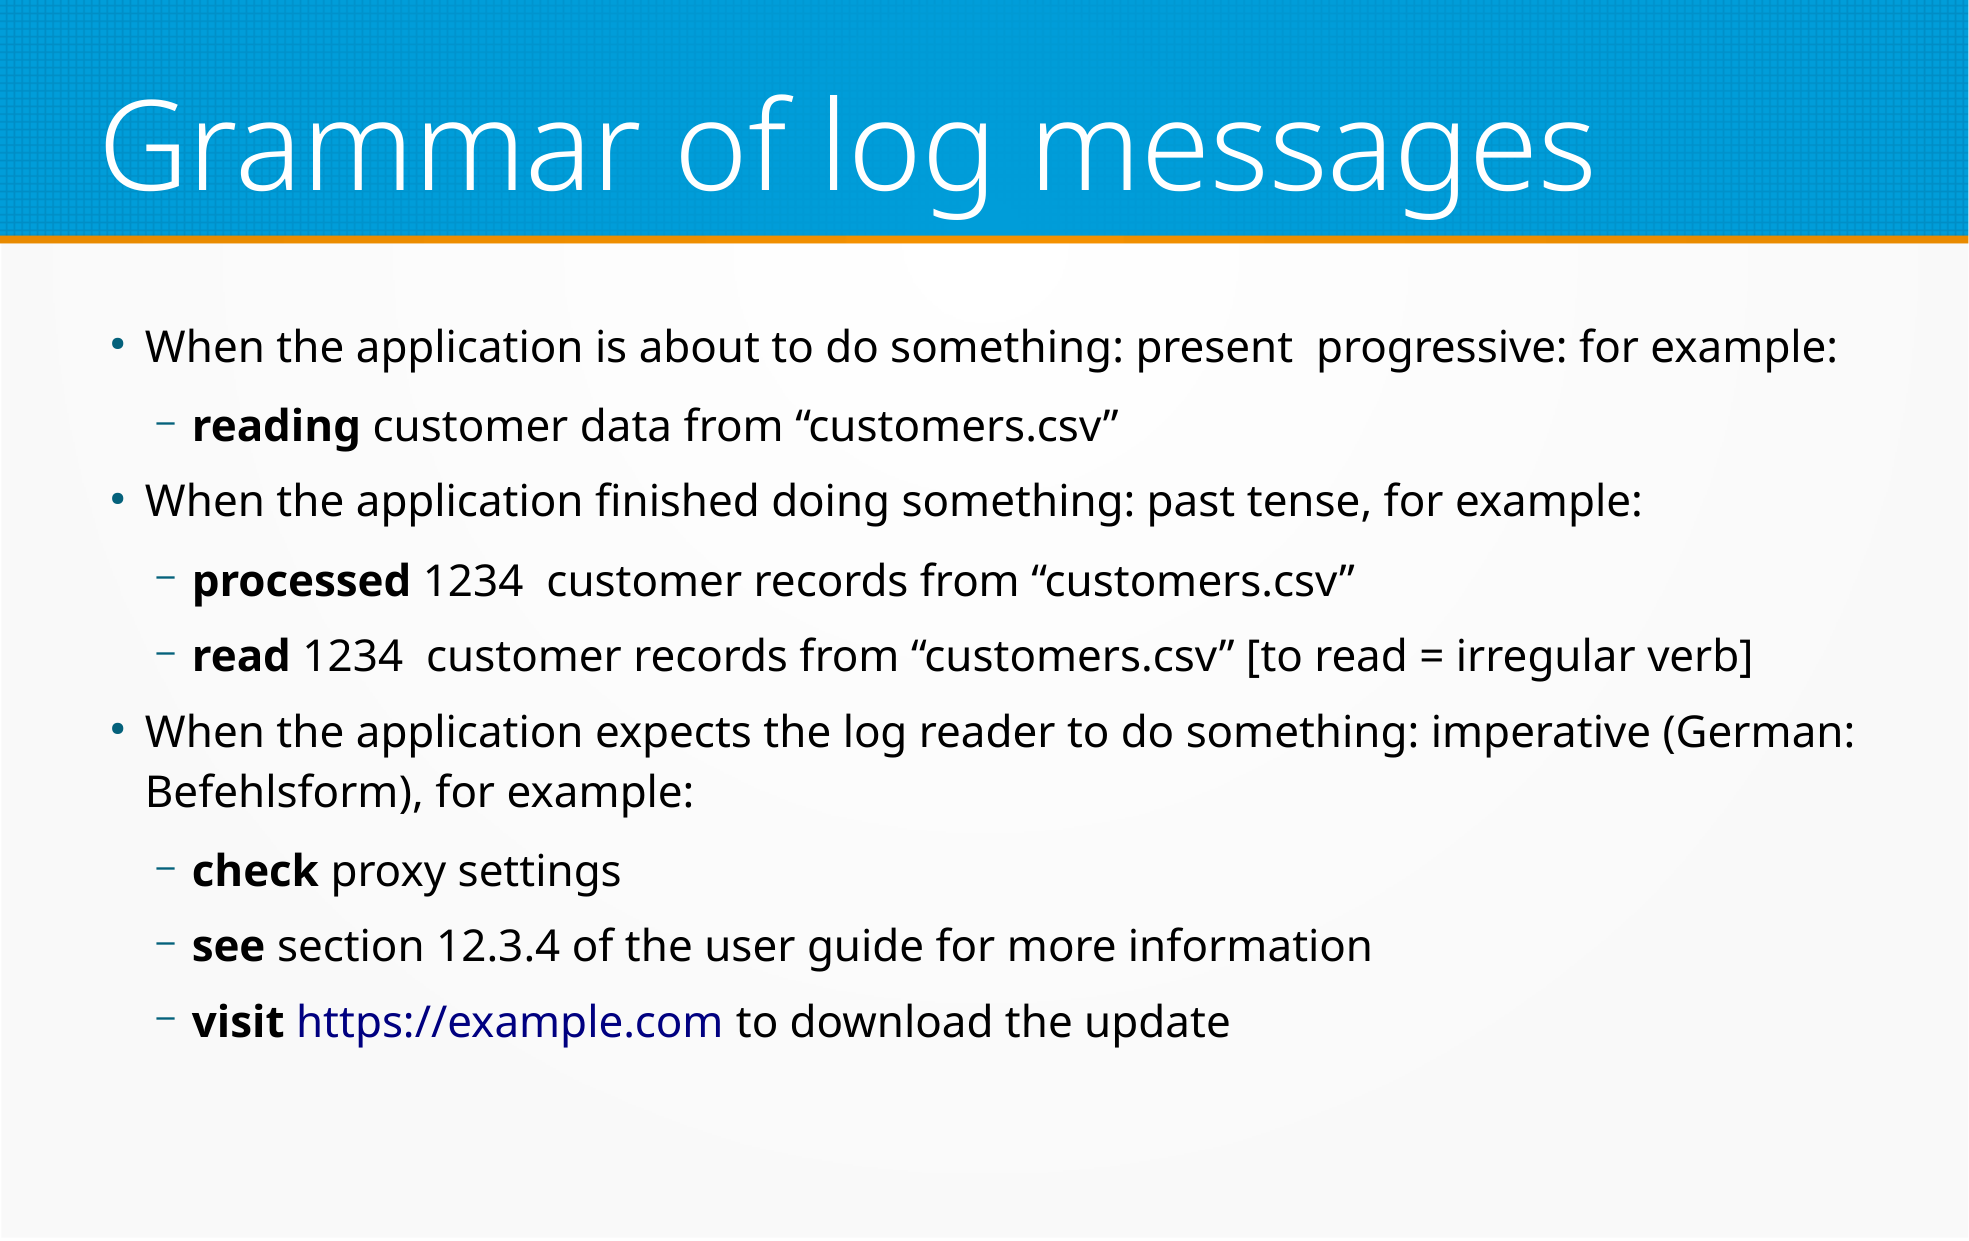

# Grammar of log messages
When the application is about to do something: present progressive: for example:
reading customer data from “customers.csv”
When the application finished doing something: past tense, for example:
processed 1234 customer records from “customers.csv”
read 1234 customer records from “customers.csv” [to read = irregular verb]
When the application expects the log reader to do something: imperative (German: Befehlsform), for example:
check proxy settings
see section 12.3.4 of the user guide for more information
visit https://example.com to download the update